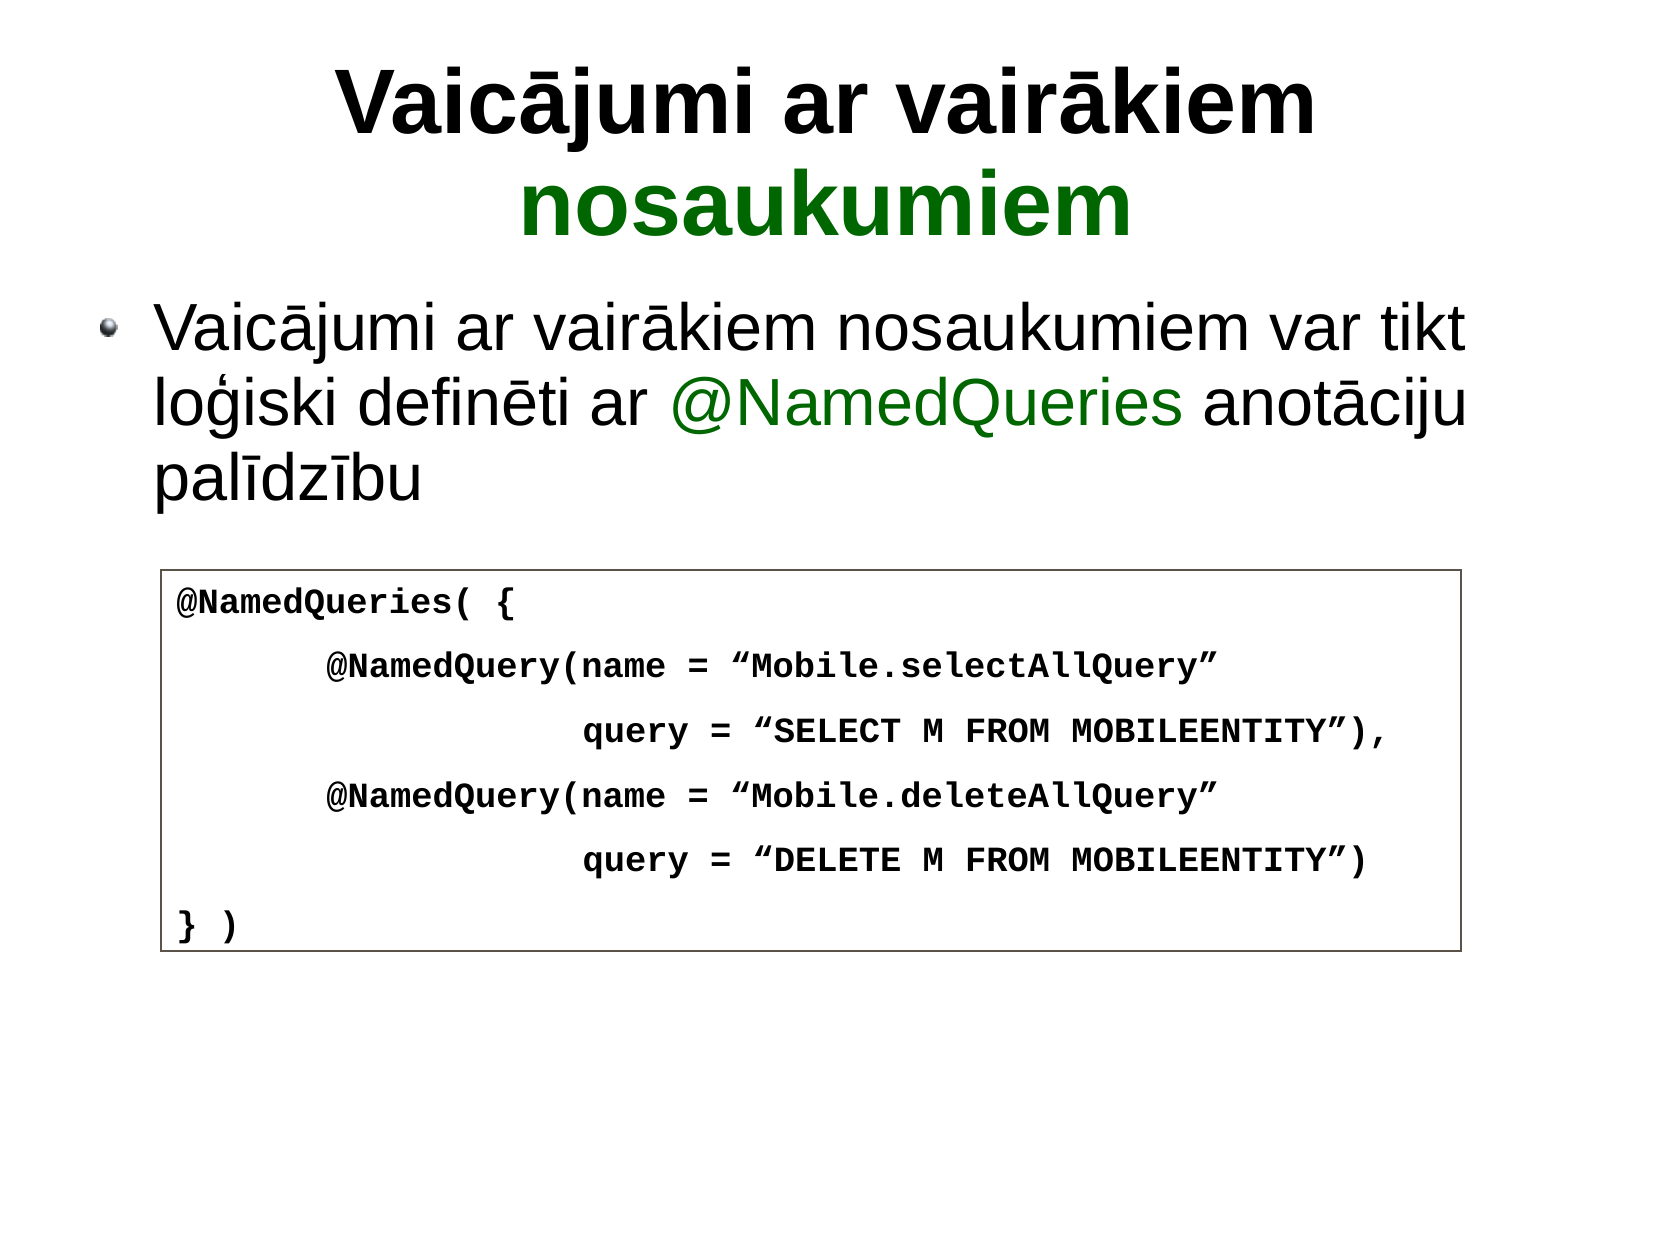

# Vaicājumi ar vairākiem nosaukumiem
Vaicājumi ar vairākiem nosaukumiem var tikt loģiski definēti ar @NamedQueries anotāciju palīdzību
@NamedQueries( {
	@NamedQuery(name = “Mobile.selectAllQuery”
		 query = “SELECT M FROM MOBILEENTITY”),
	@NamedQuery(name = “Mobile.deleteAllQuery”
		 query = “DELETE M FROM MOBILEENTITY”)
} )